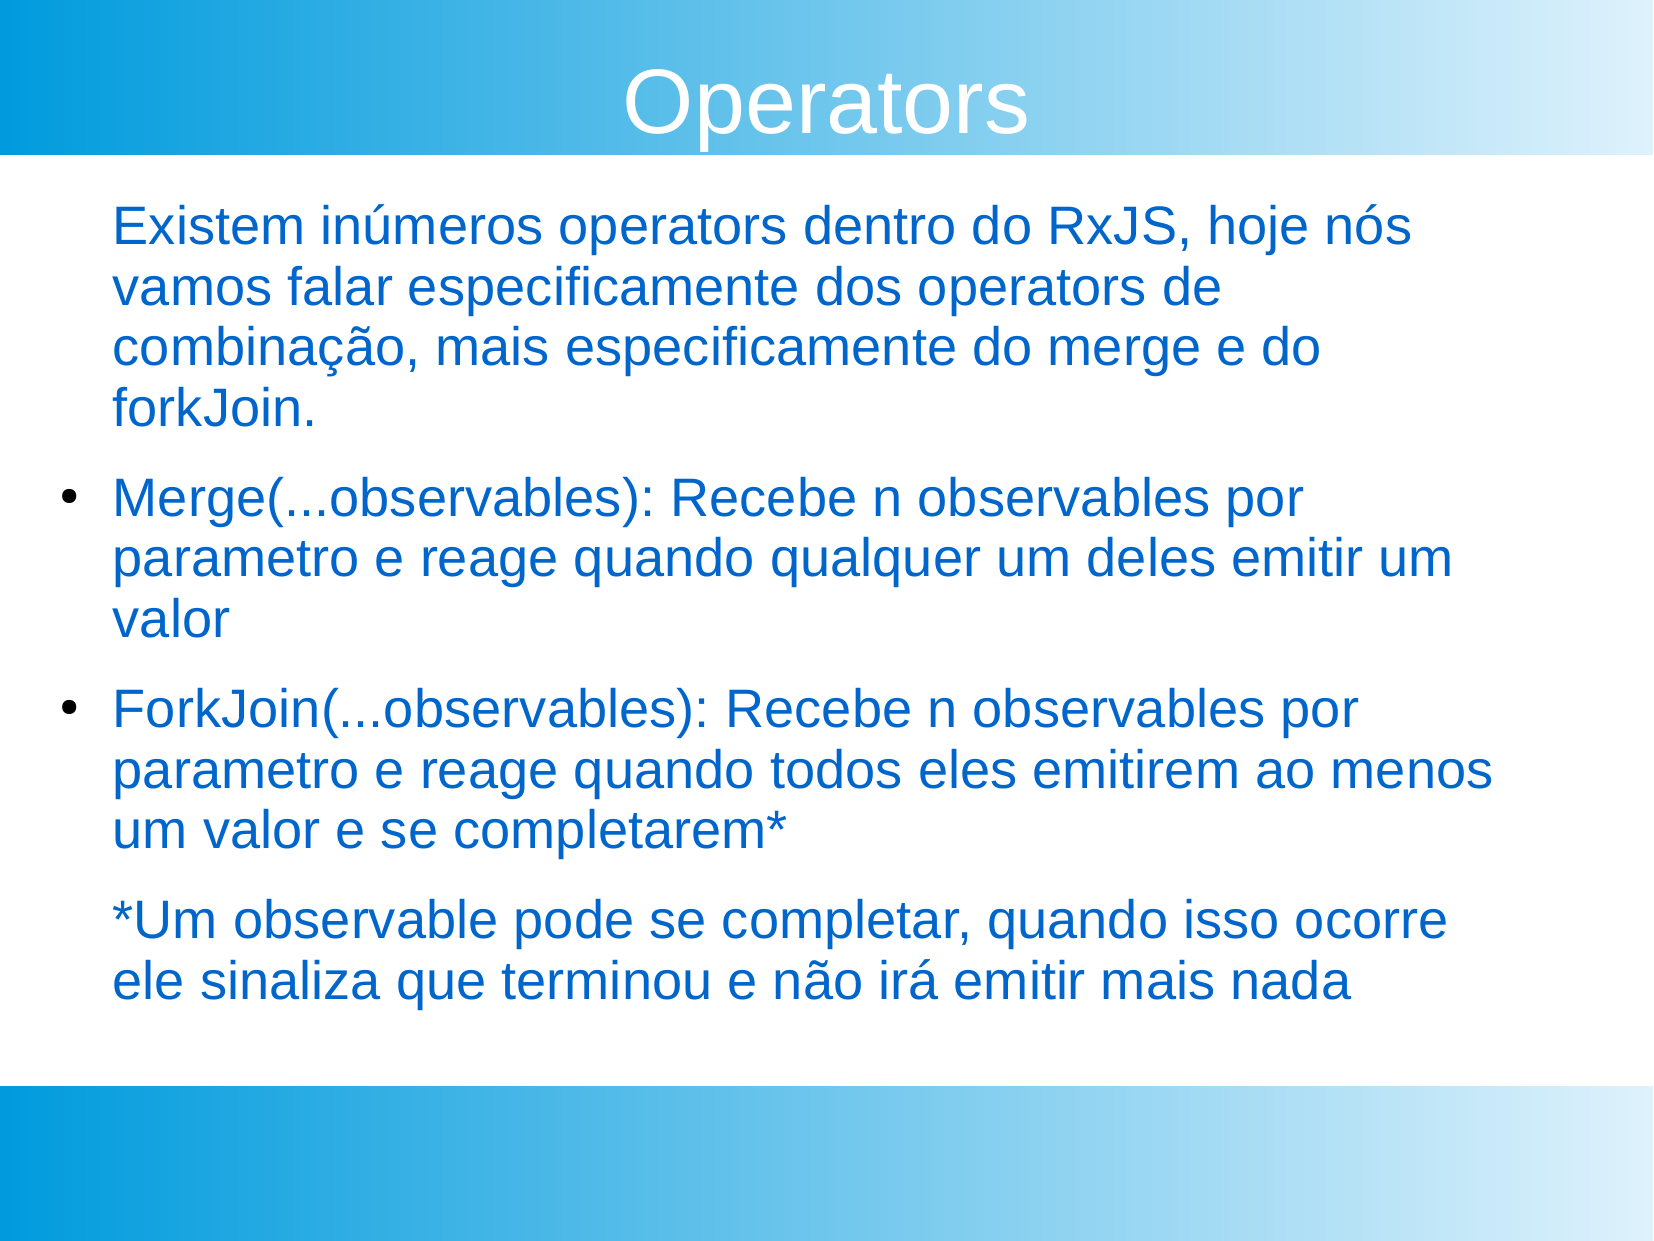

# Operators
Existem inúmeros operators dentro do RxJS, hoje nós vamos falar especificamente dos operators de combinação, mais especificamente do merge e do forkJoin.
Merge(...observables): Recebe n observables por parametro e reage quando qualquer um deles emitir um valor
ForkJoin(...observables): Recebe n observables por parametro e reage quando todos eles emitirem ao menos um valor e se completarem*
*Um observable pode se completar, quando isso ocorre ele sinaliza que terminou e não irá emitir mais nada